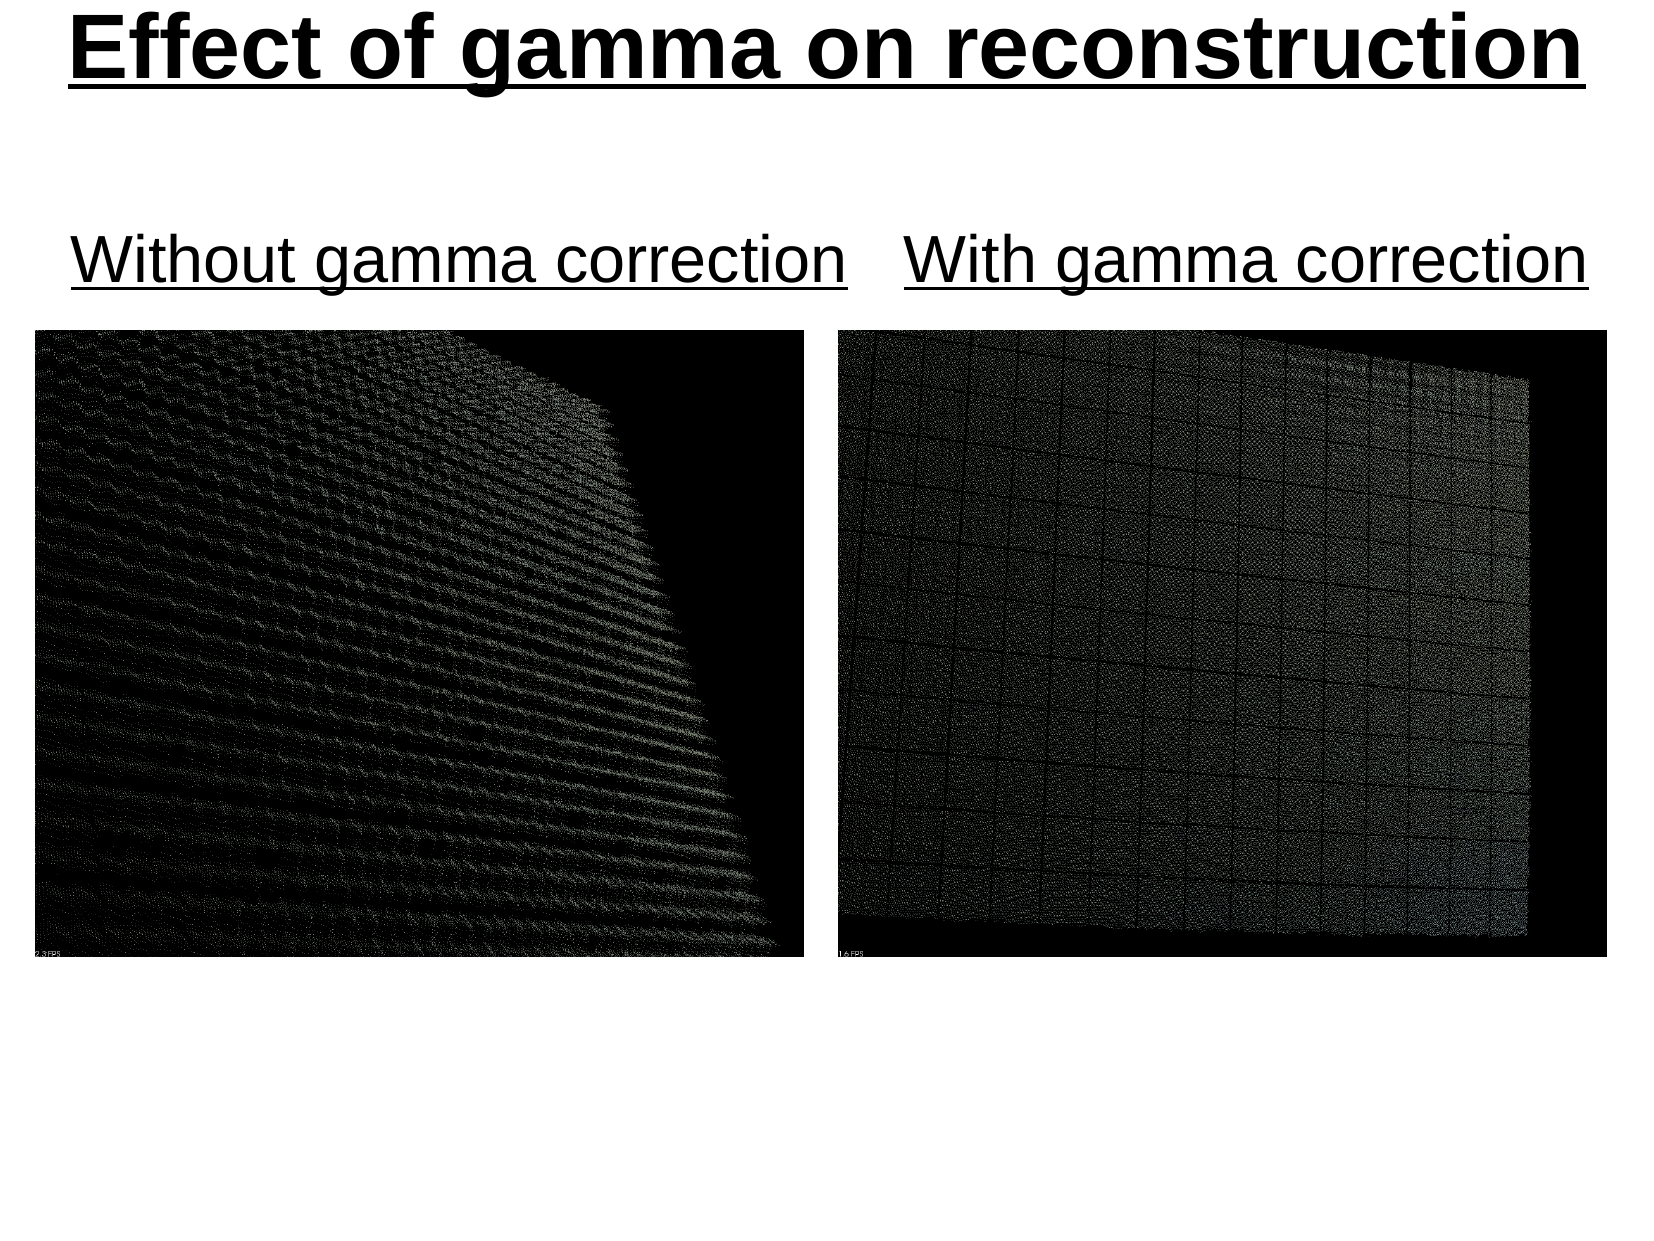

# Effect of gamma on reconstruction
Without gamma correction With gamma correction